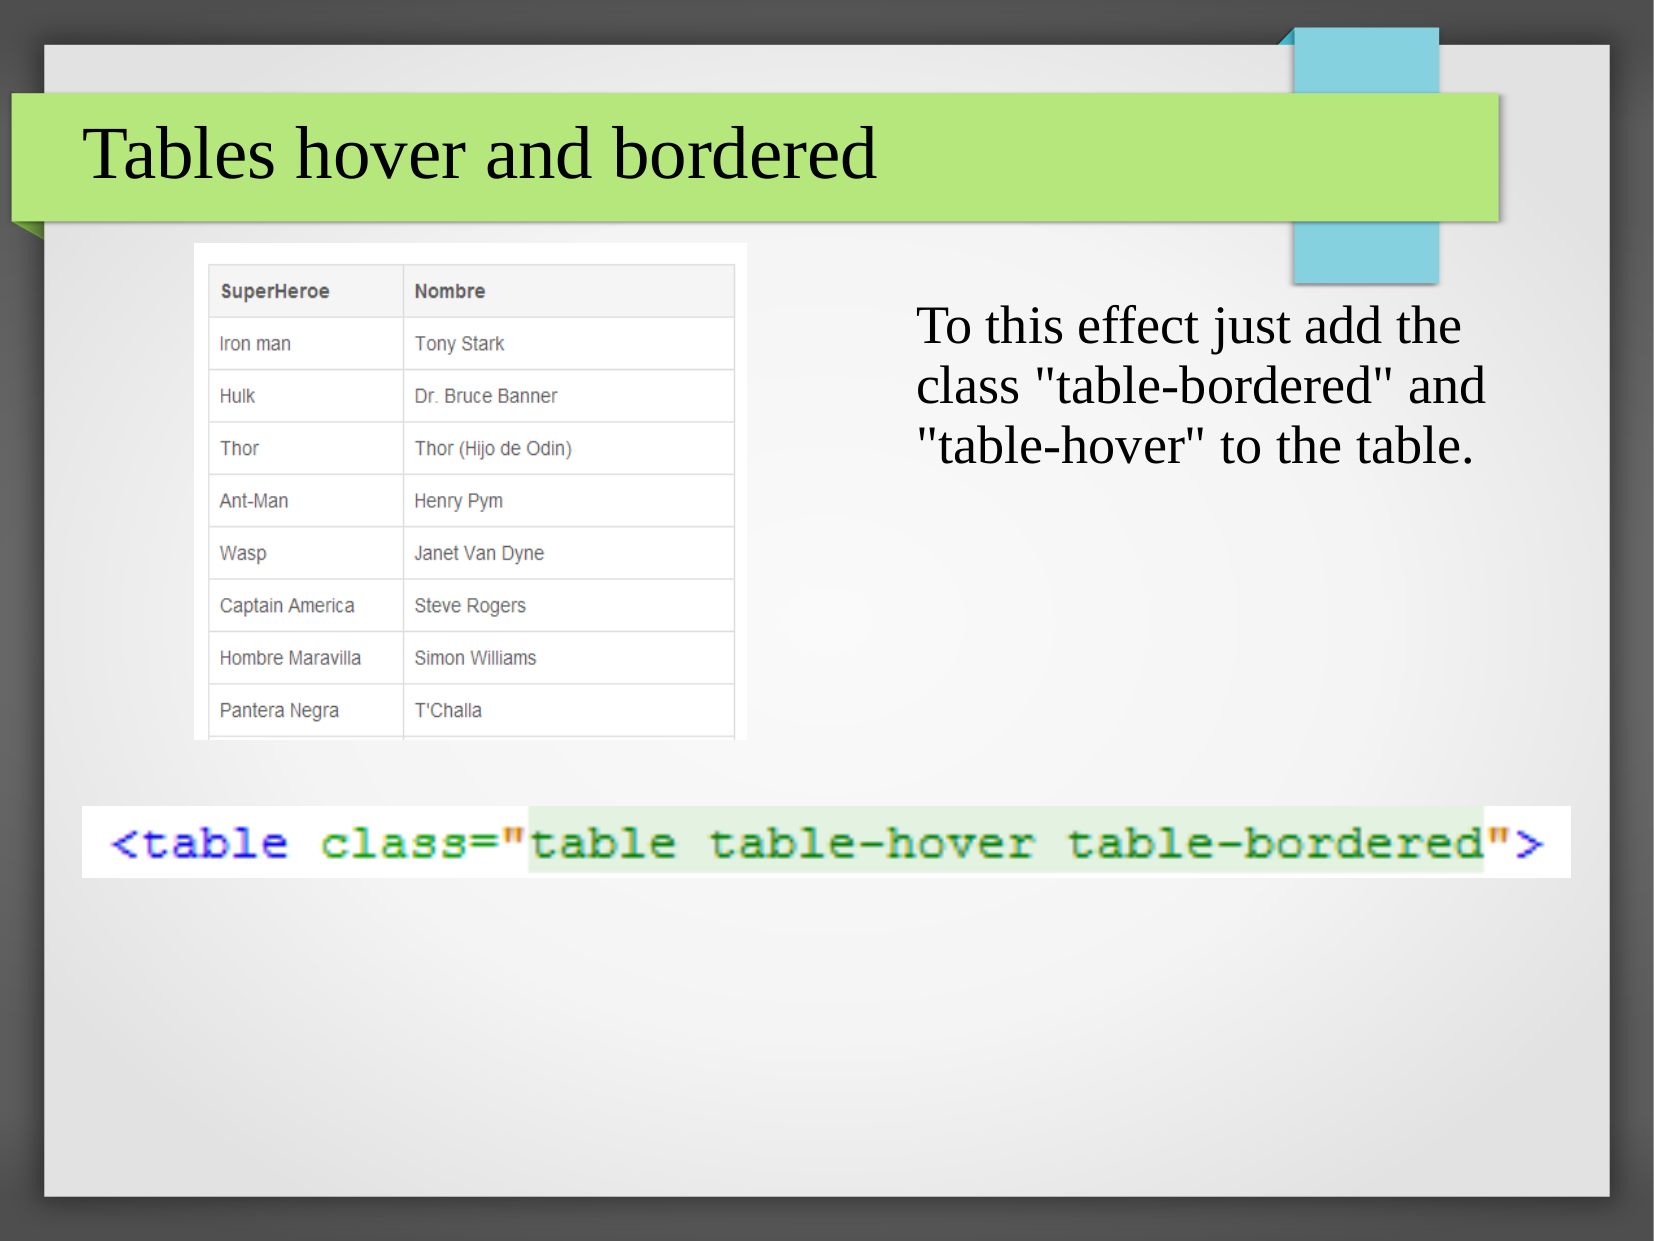

# Tables hover and bordered
To this effect just add the class "table-bordered" and "table-hover" to the table.